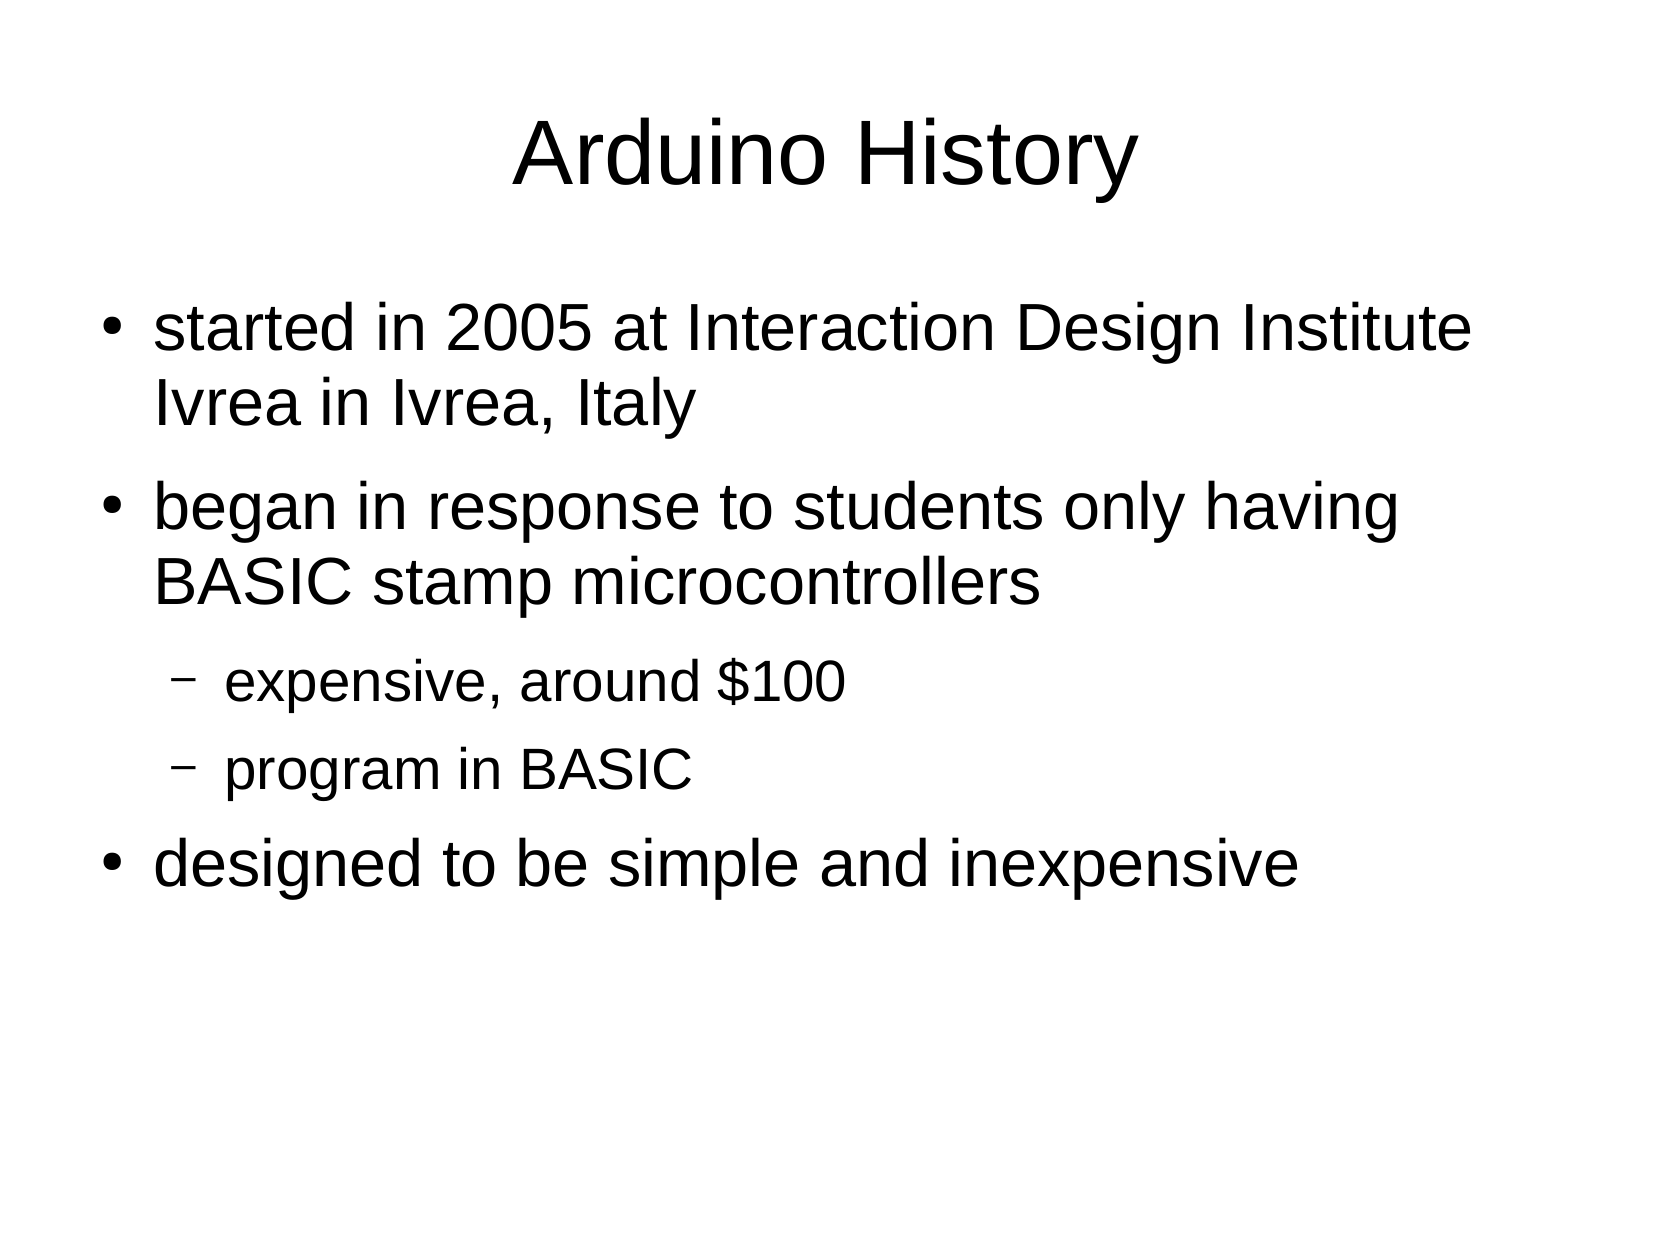

# Arduino History
started in 2005 at Interaction Design Institute Ivrea in Ivrea, Italy
began in response to students only having BASIC stamp microcontrollers
expensive, around $100
program in BASIC
designed to be simple and inexpensive